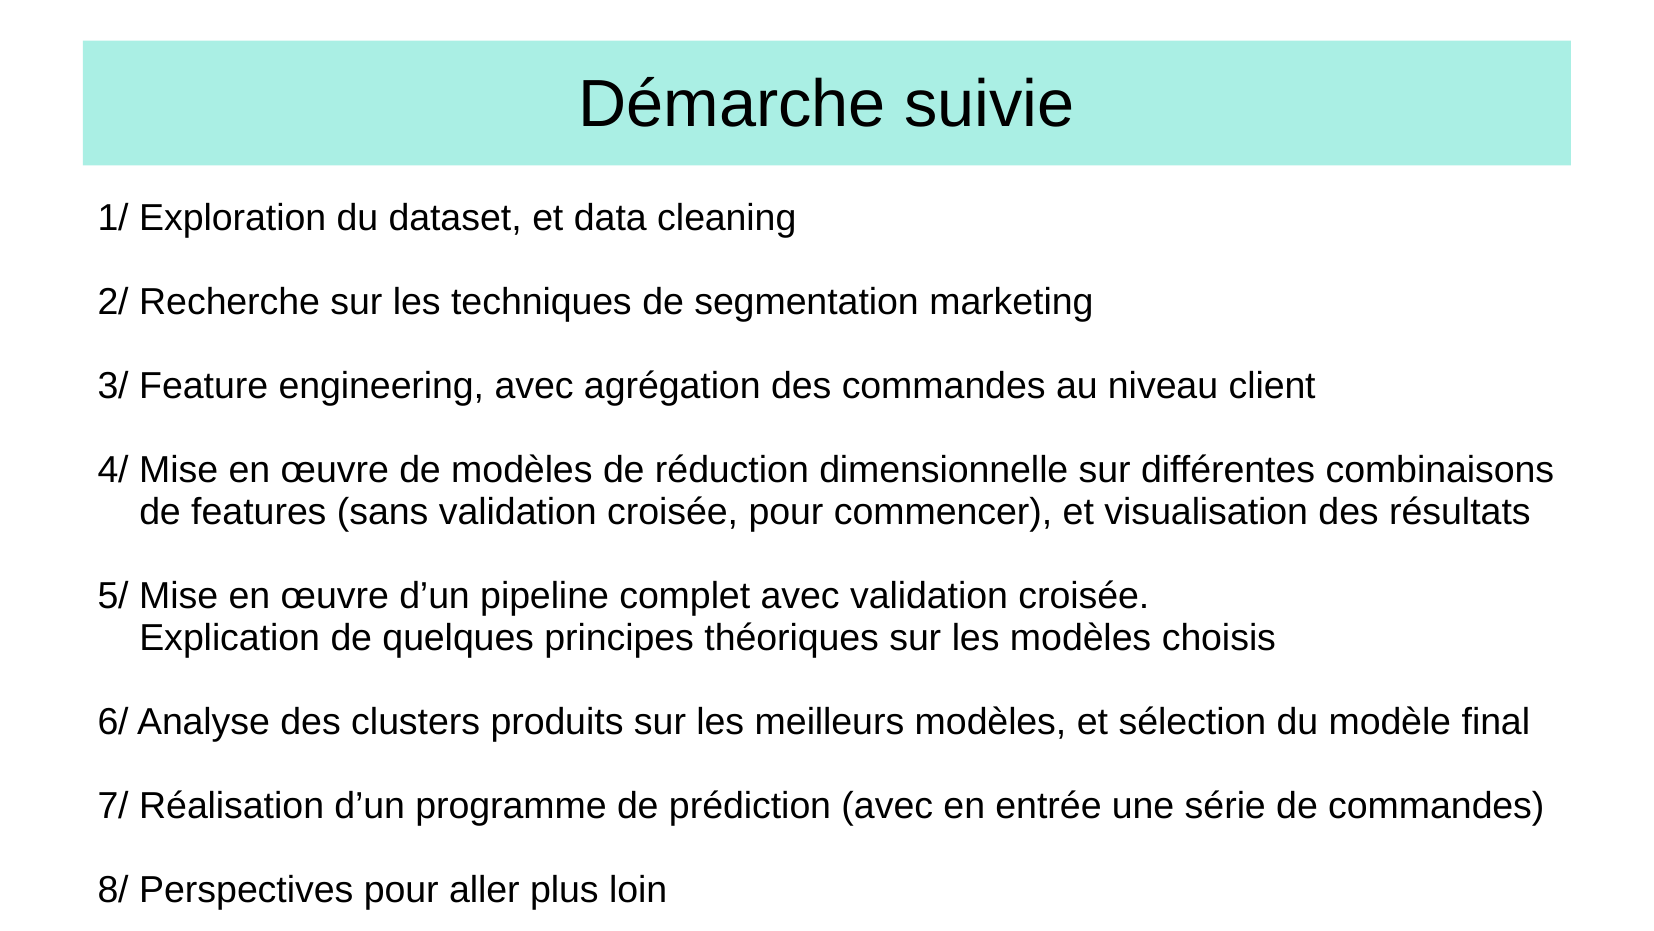

# Démarche suivie
1/ Exploration du dataset, et data cleaning
2/ Recherche sur les techniques de segmentation marketing
3/ Feature engineering, avec agrégation des commandes au niveau client
4/ Mise en œuvre de modèles de réduction dimensionnelle sur différentes combinaisons
 de features (sans validation croisée, pour commencer), et visualisation des résultats
5/ Mise en œuvre d’un pipeline complet avec validation croisée.
 Explication de quelques principes théoriques sur les modèles choisis
6/ Analyse des clusters produits sur les meilleurs modèles, et sélection du modèle final
7/ Réalisation d’un programme de prédiction (avec en entrée une série de commandes)
8/ Perspectives pour aller plus loin